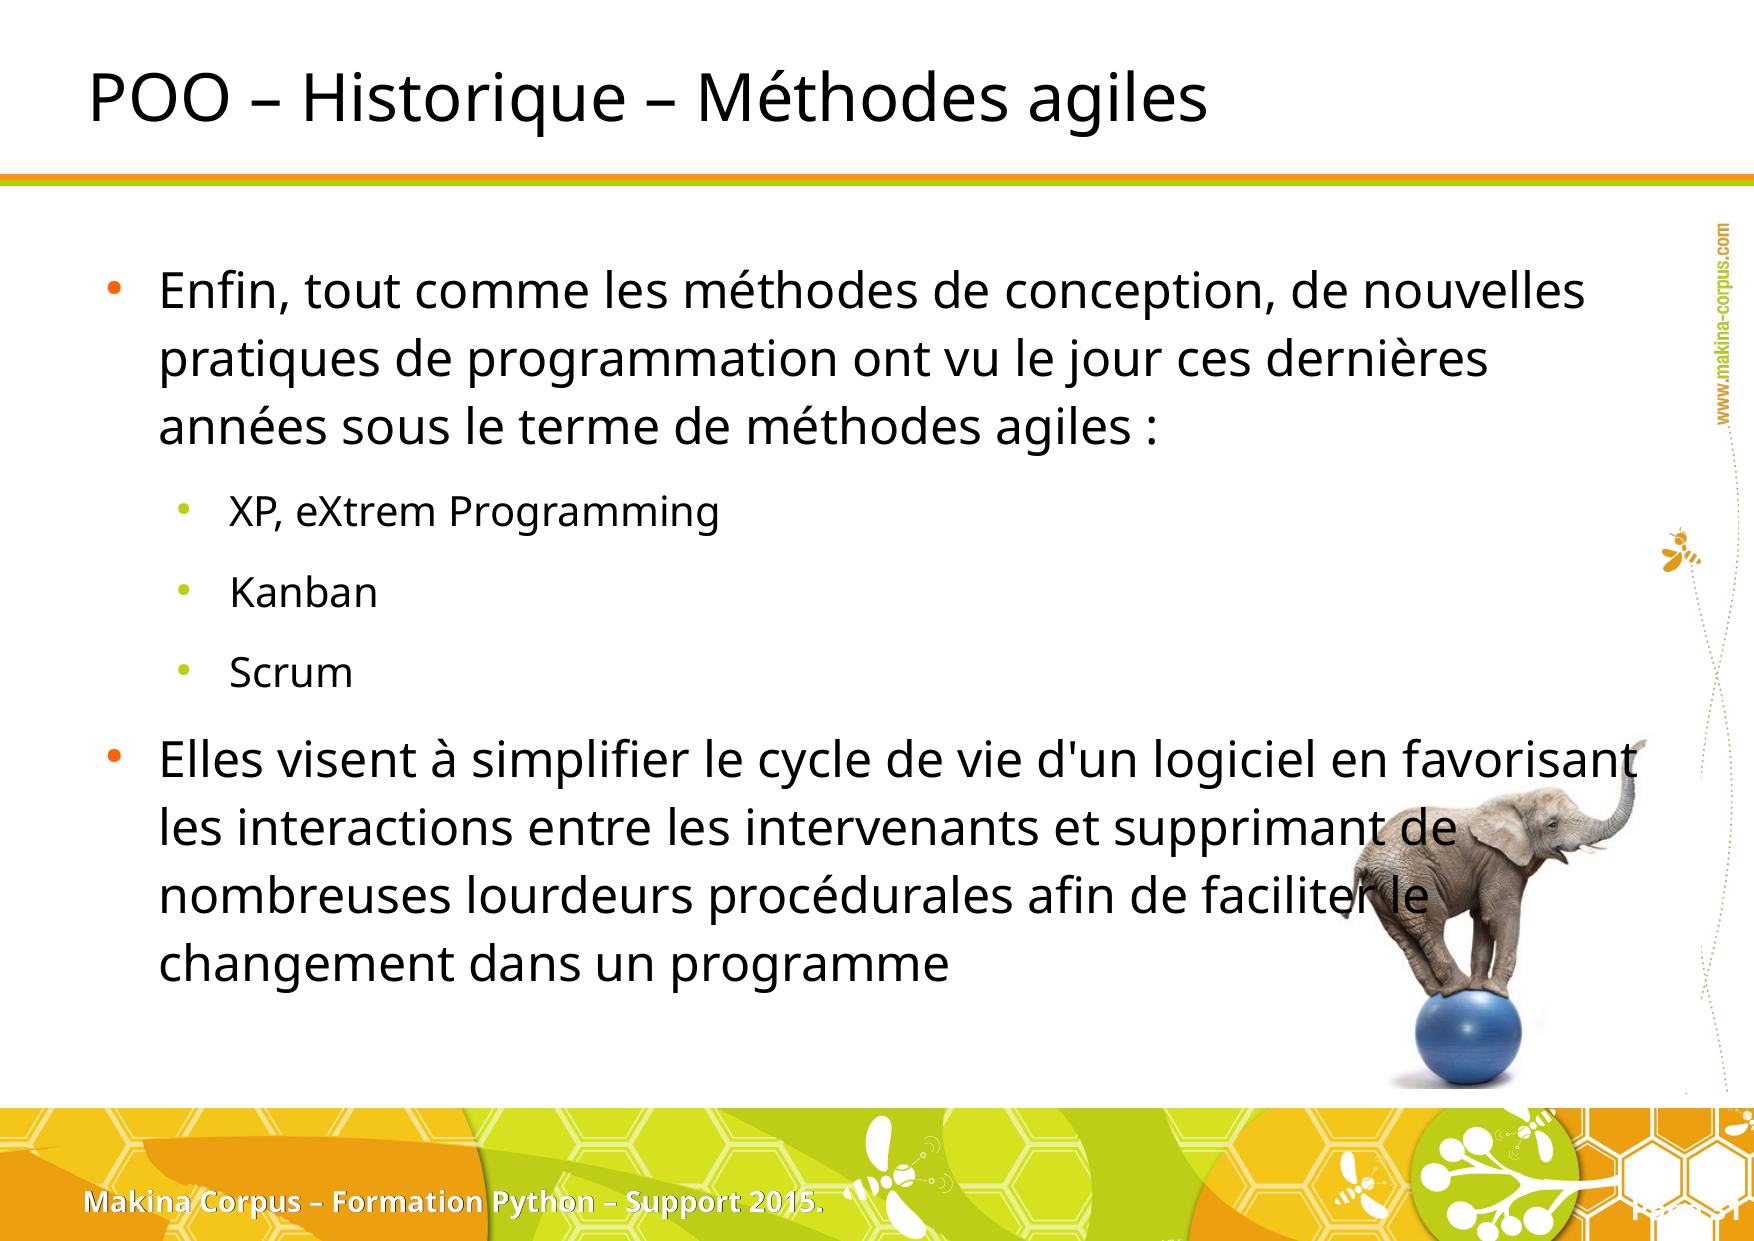

# POO – Historique – Méthodes agiles
Enfin, tout comme les méthodes de conception, de nouvelles pratiques de programmation ont vu le jour ces dernières années sous le terme de méthodes agiles :
XP, eXtrem Programming
Kanban
Scrum
Elles visent à simplifier le cycle de vie d'un logiciel en favorisant les interactions entre les intervenants et supprimant de nombreuses lourdeurs procédurales afin de faciliter le changement dans un programme
tesg
31